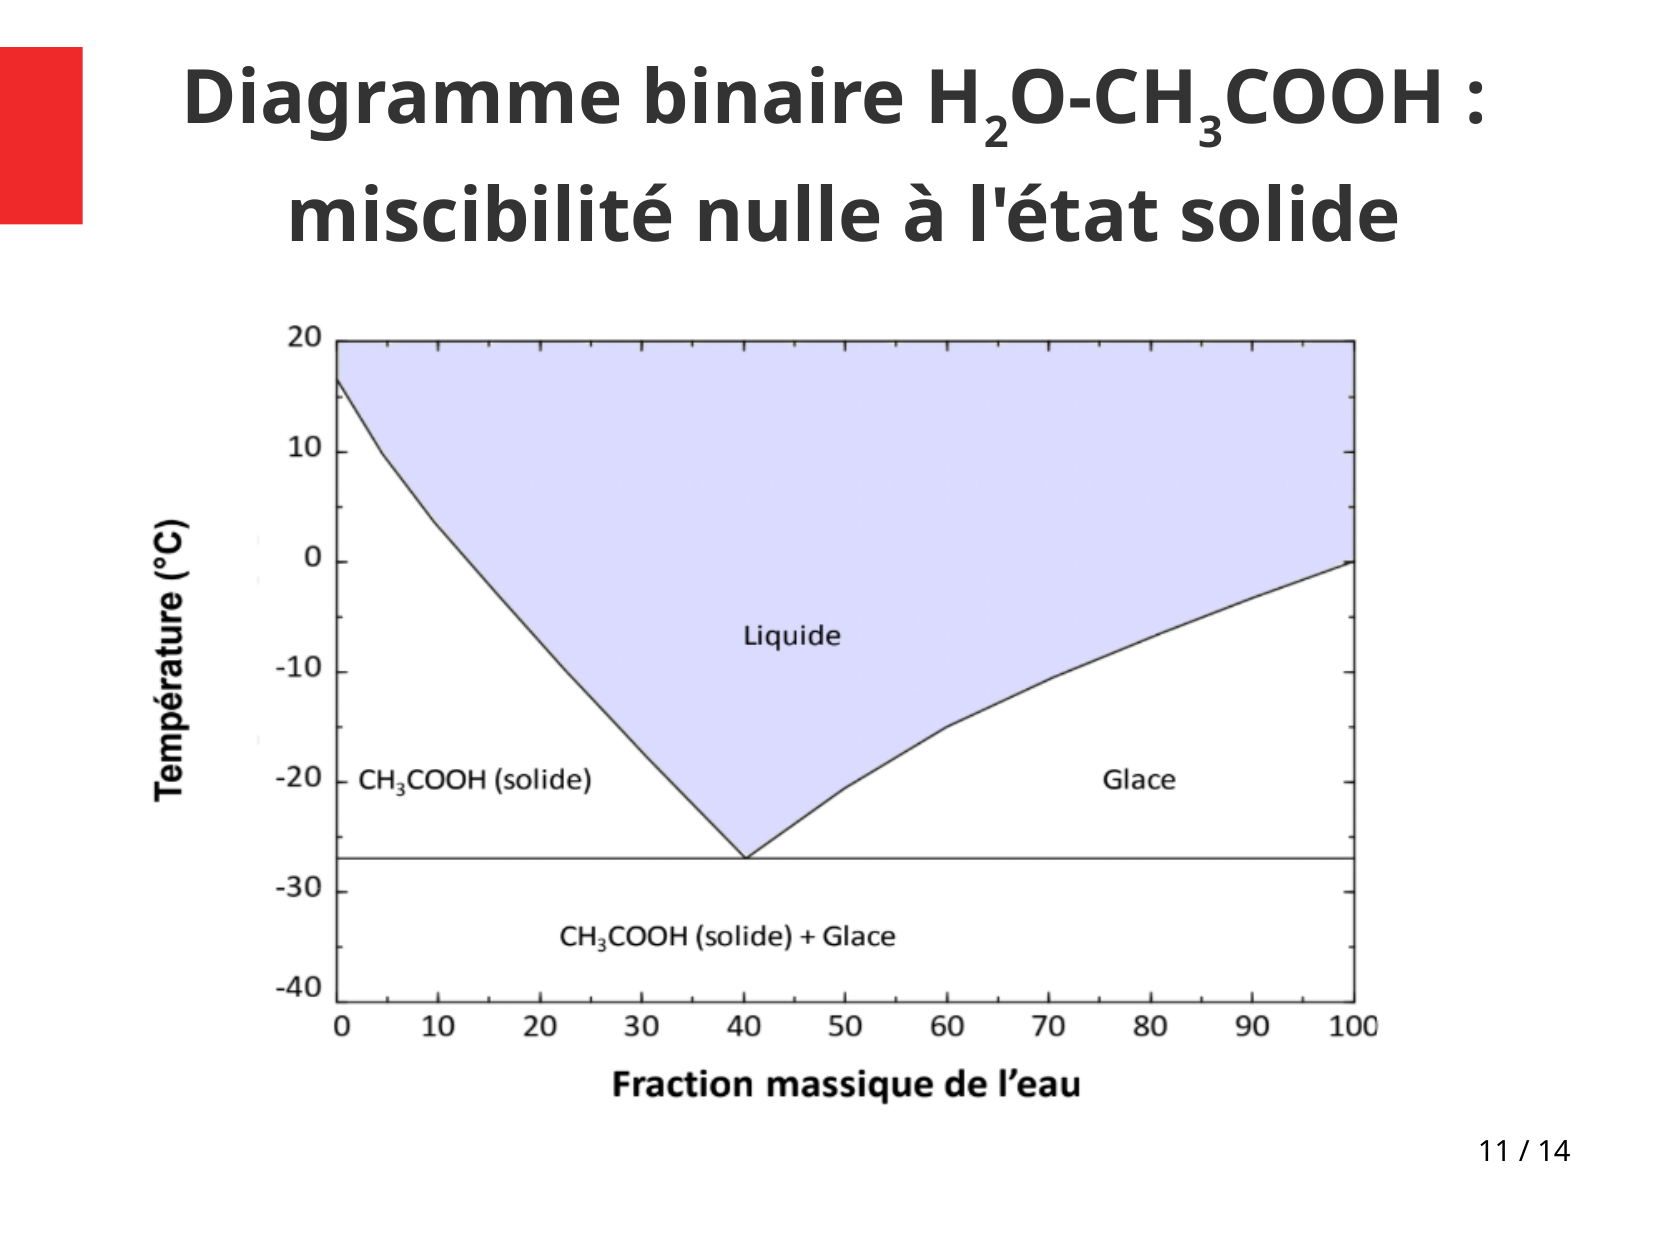

# Diagramme binaire H2O-CH3COOH : miscibilité nulle à l'état solide
11